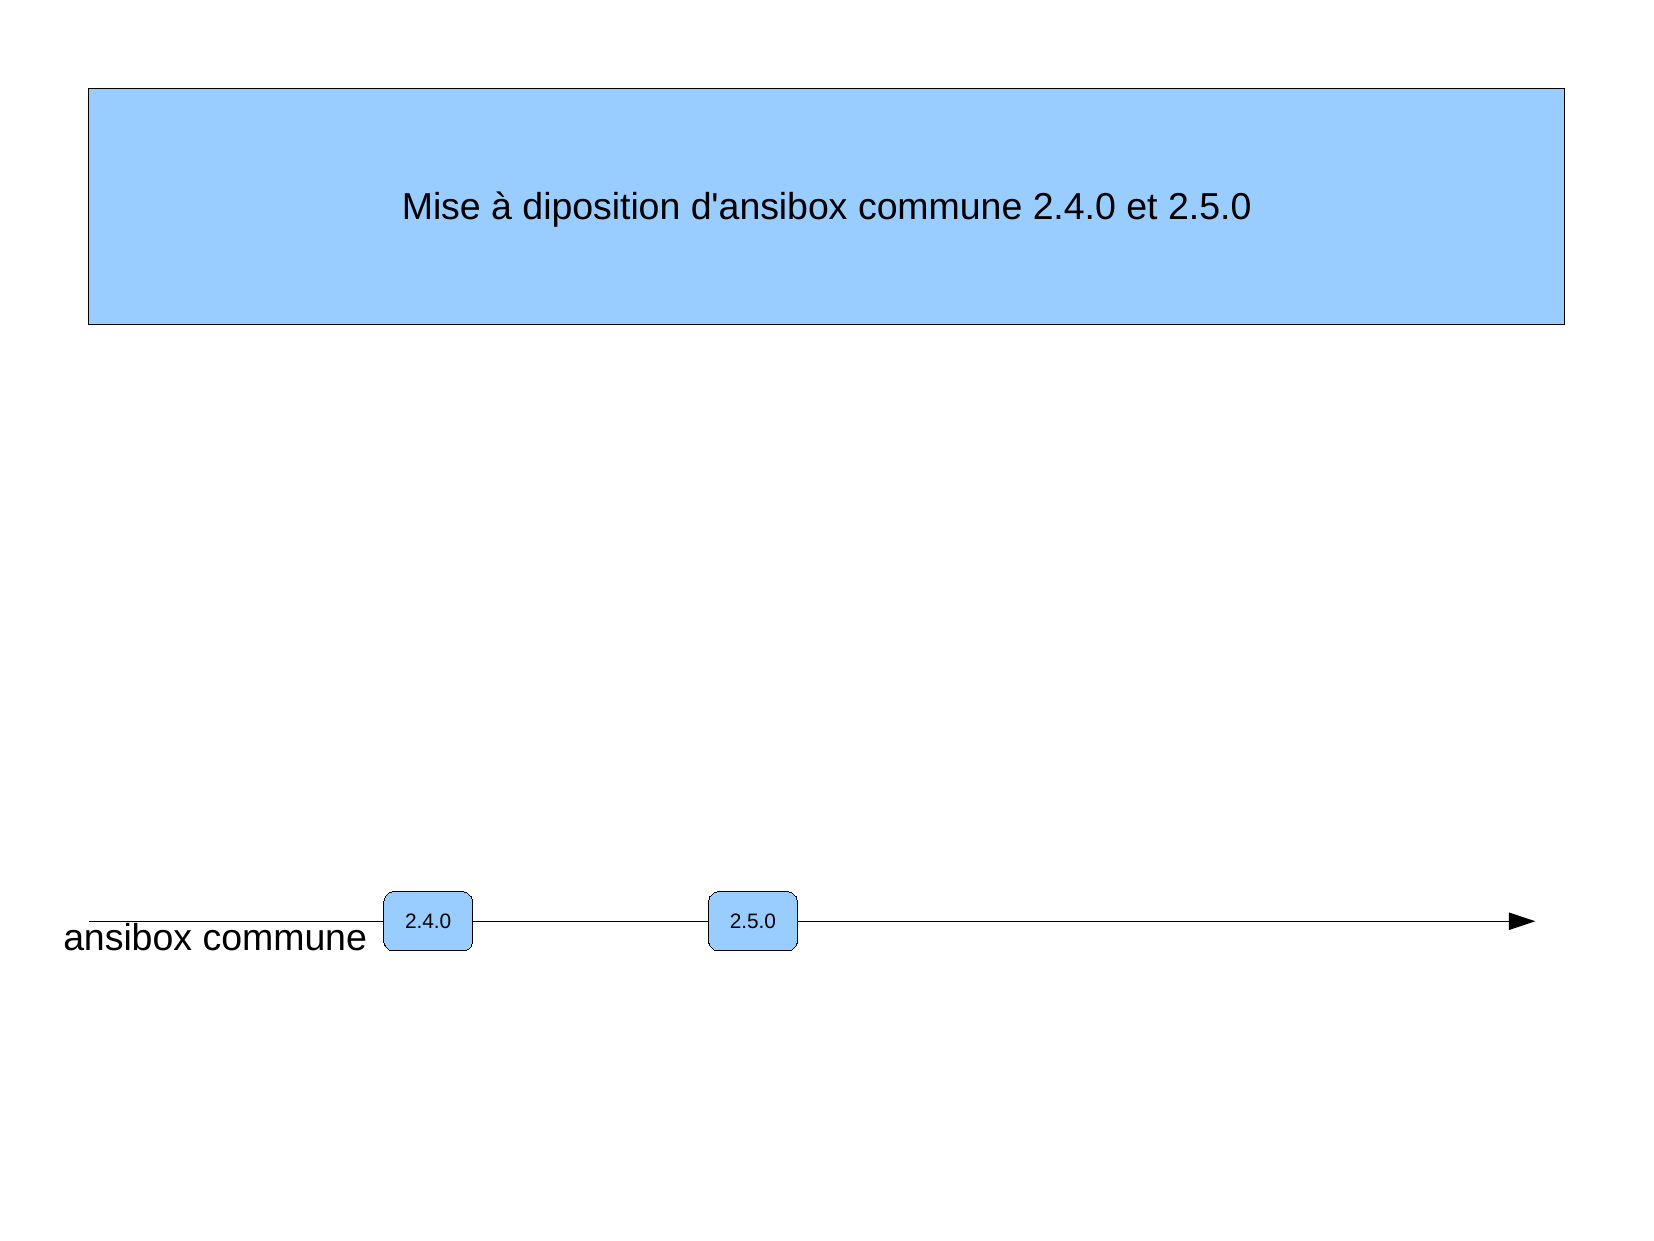

Mise à diposition d'ansibox commune 2.4.0 et 2.5.0
2.4.0
2.5.0
ansibox commune